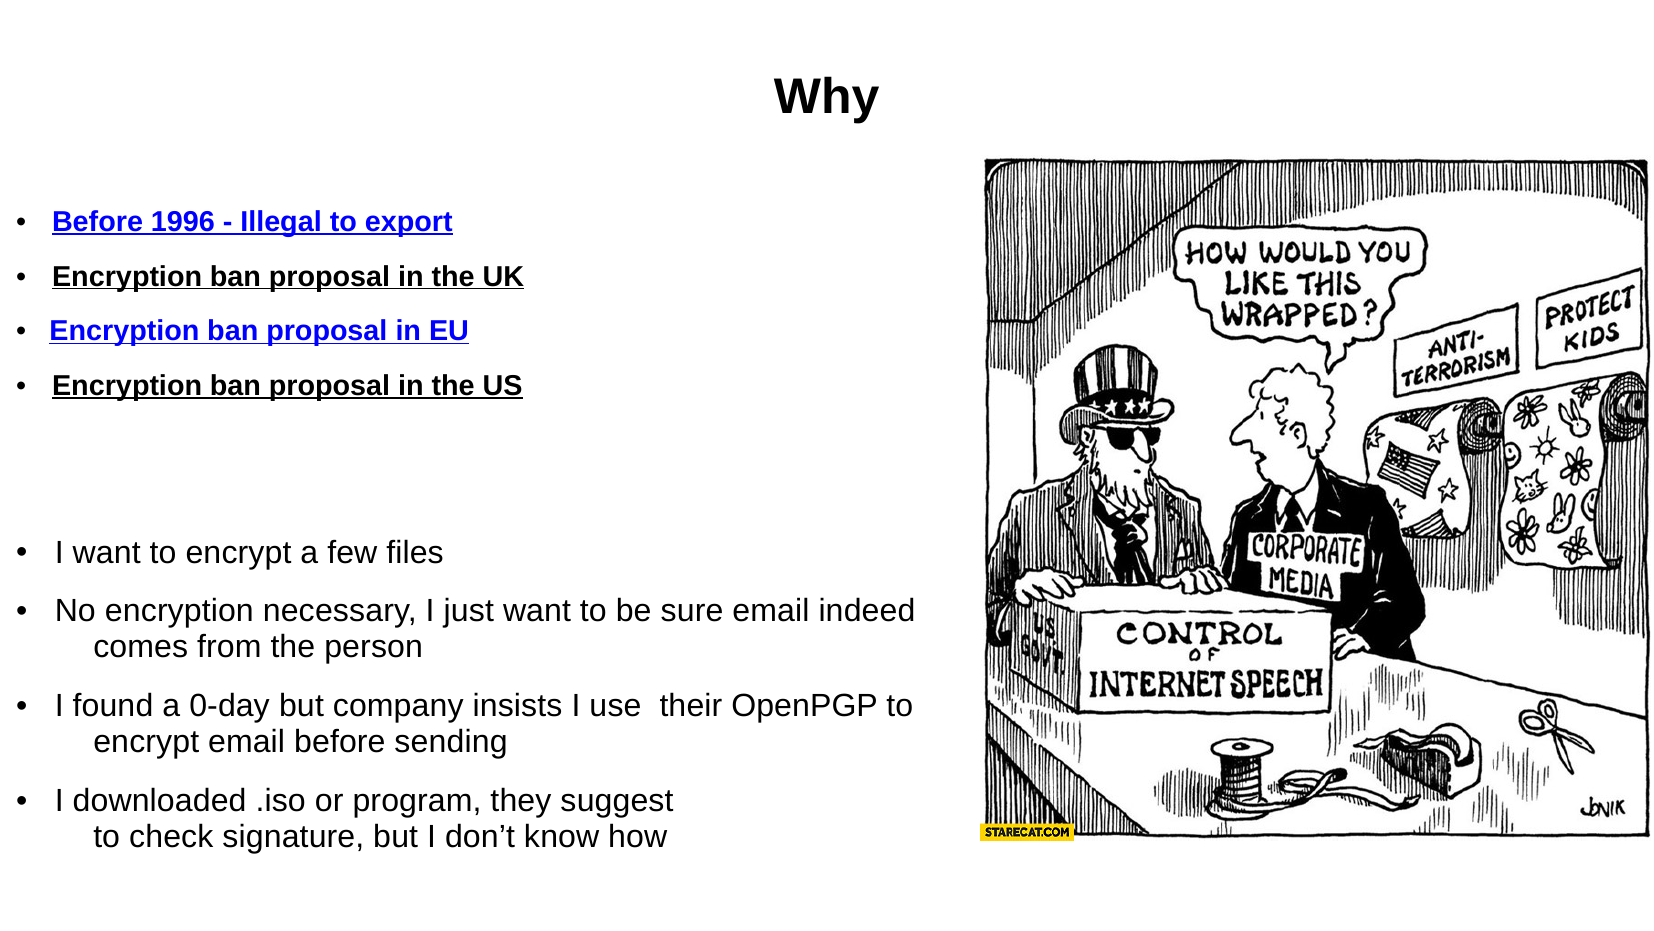

# Why
Before 1996 - Illegal to export
Encryption ban proposal in the UK
Encryption ban proposal in EU
Encryption ban proposal in the US
I want to encrypt a few files
No encryption necessary, I just want to be sure email indeed comes from the person
I found a 0-day but company insists I use their OpenPGP to encrypt email before sending
I downloaded .iso or program, they suggest
to check signature, but I don’t know how